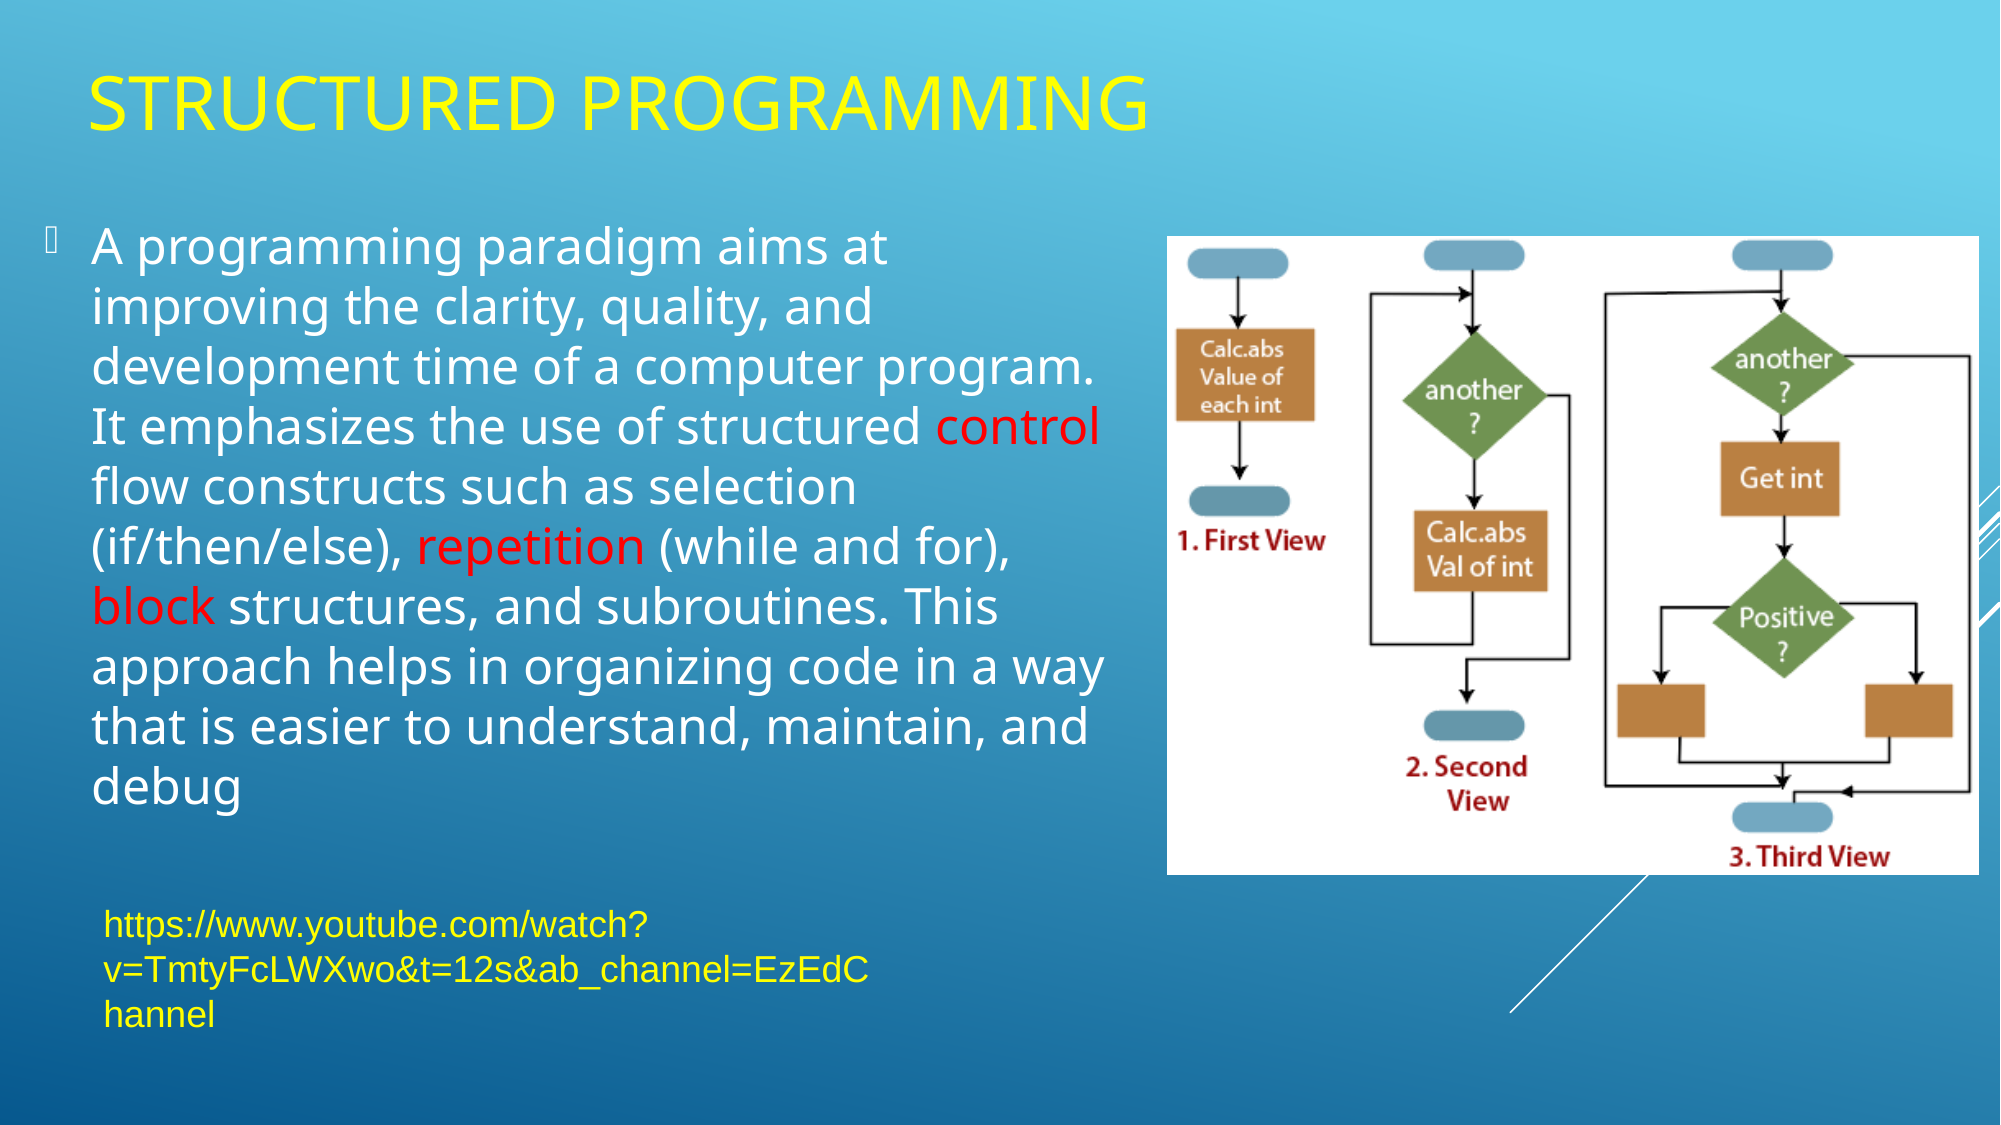

# Structured Programming
A programming paradigm aims at improving the clarity, quality, and development time of a computer program. It emphasizes the use of structured control flow constructs such as selection (if/then/else), repetition (while and for), block structures, and subroutines. This approach helps in organizing code in a way that is easier to understand, maintain, and debug
https://www.youtube.com/watch?v=TmtyFcLWXwo&t=12s&ab_channel=EzEdChannel